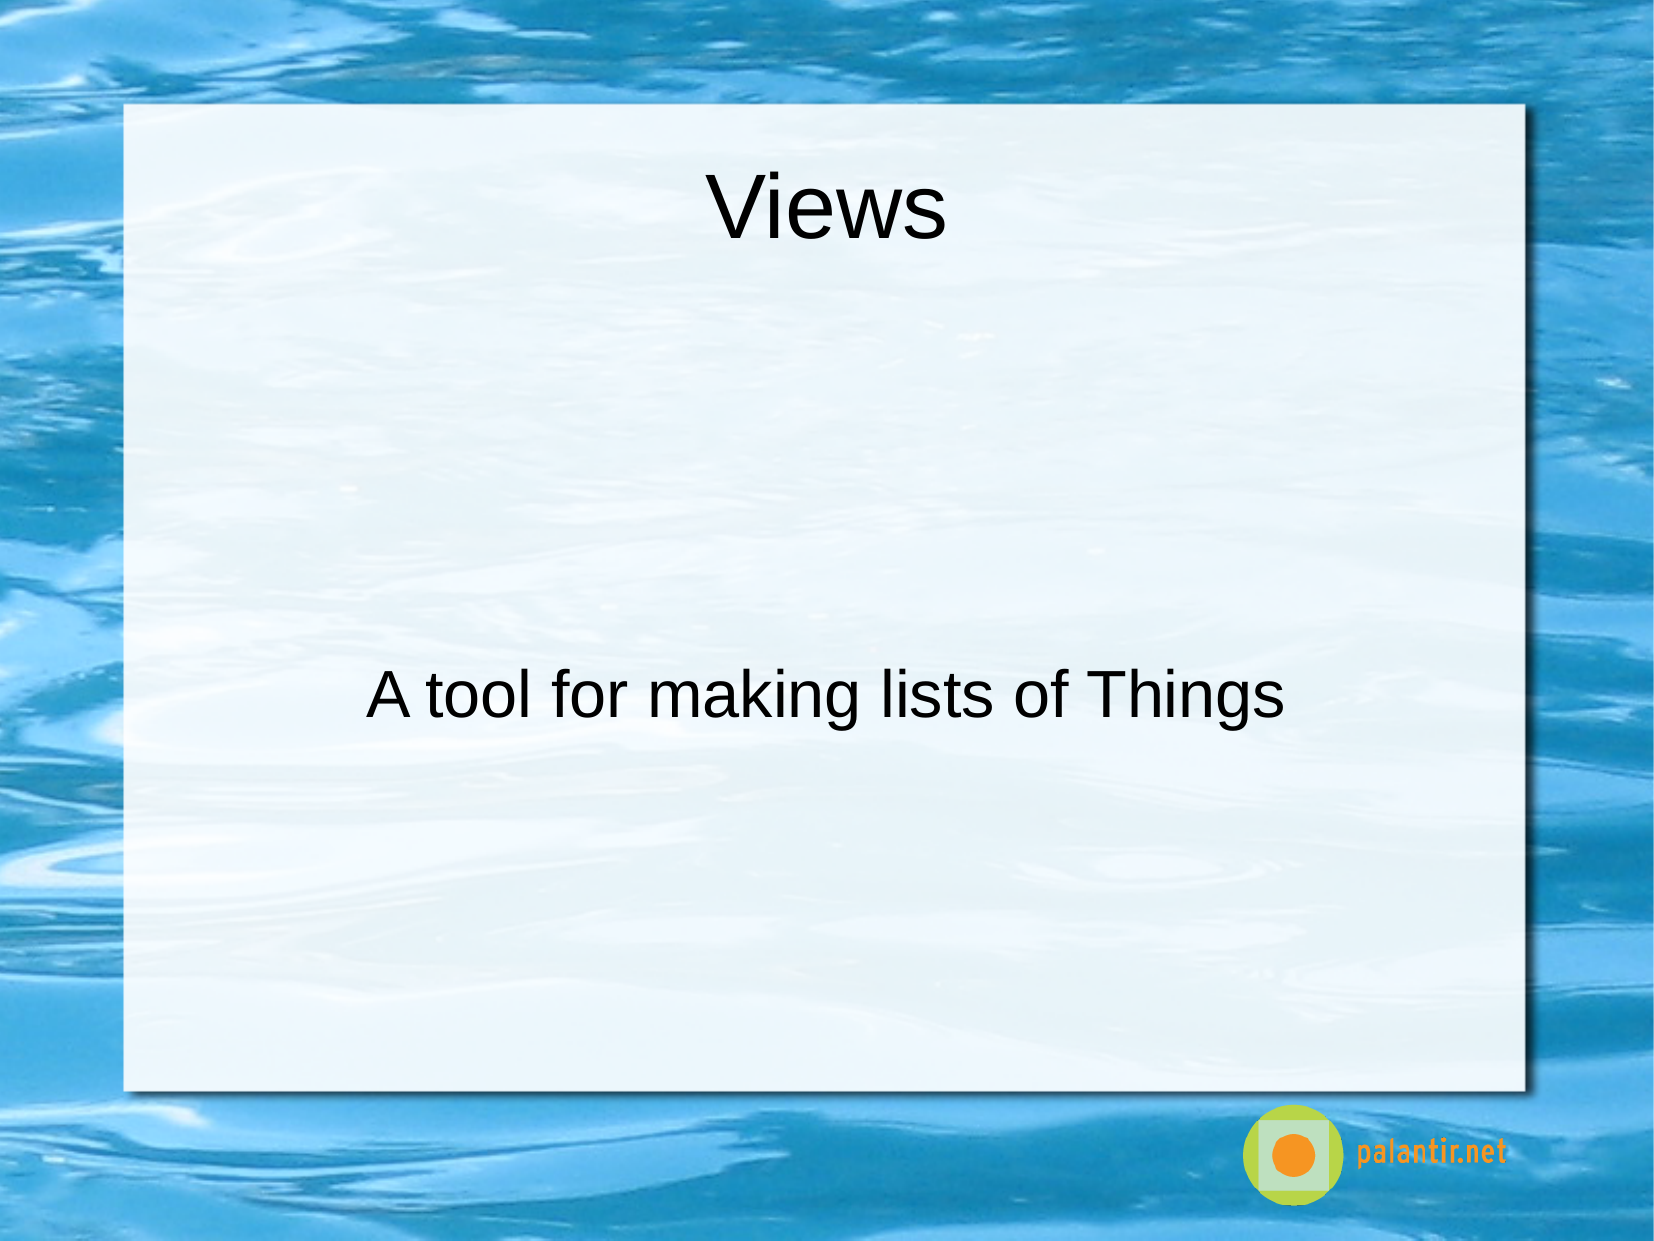

# Views
A tool for making lists of Things